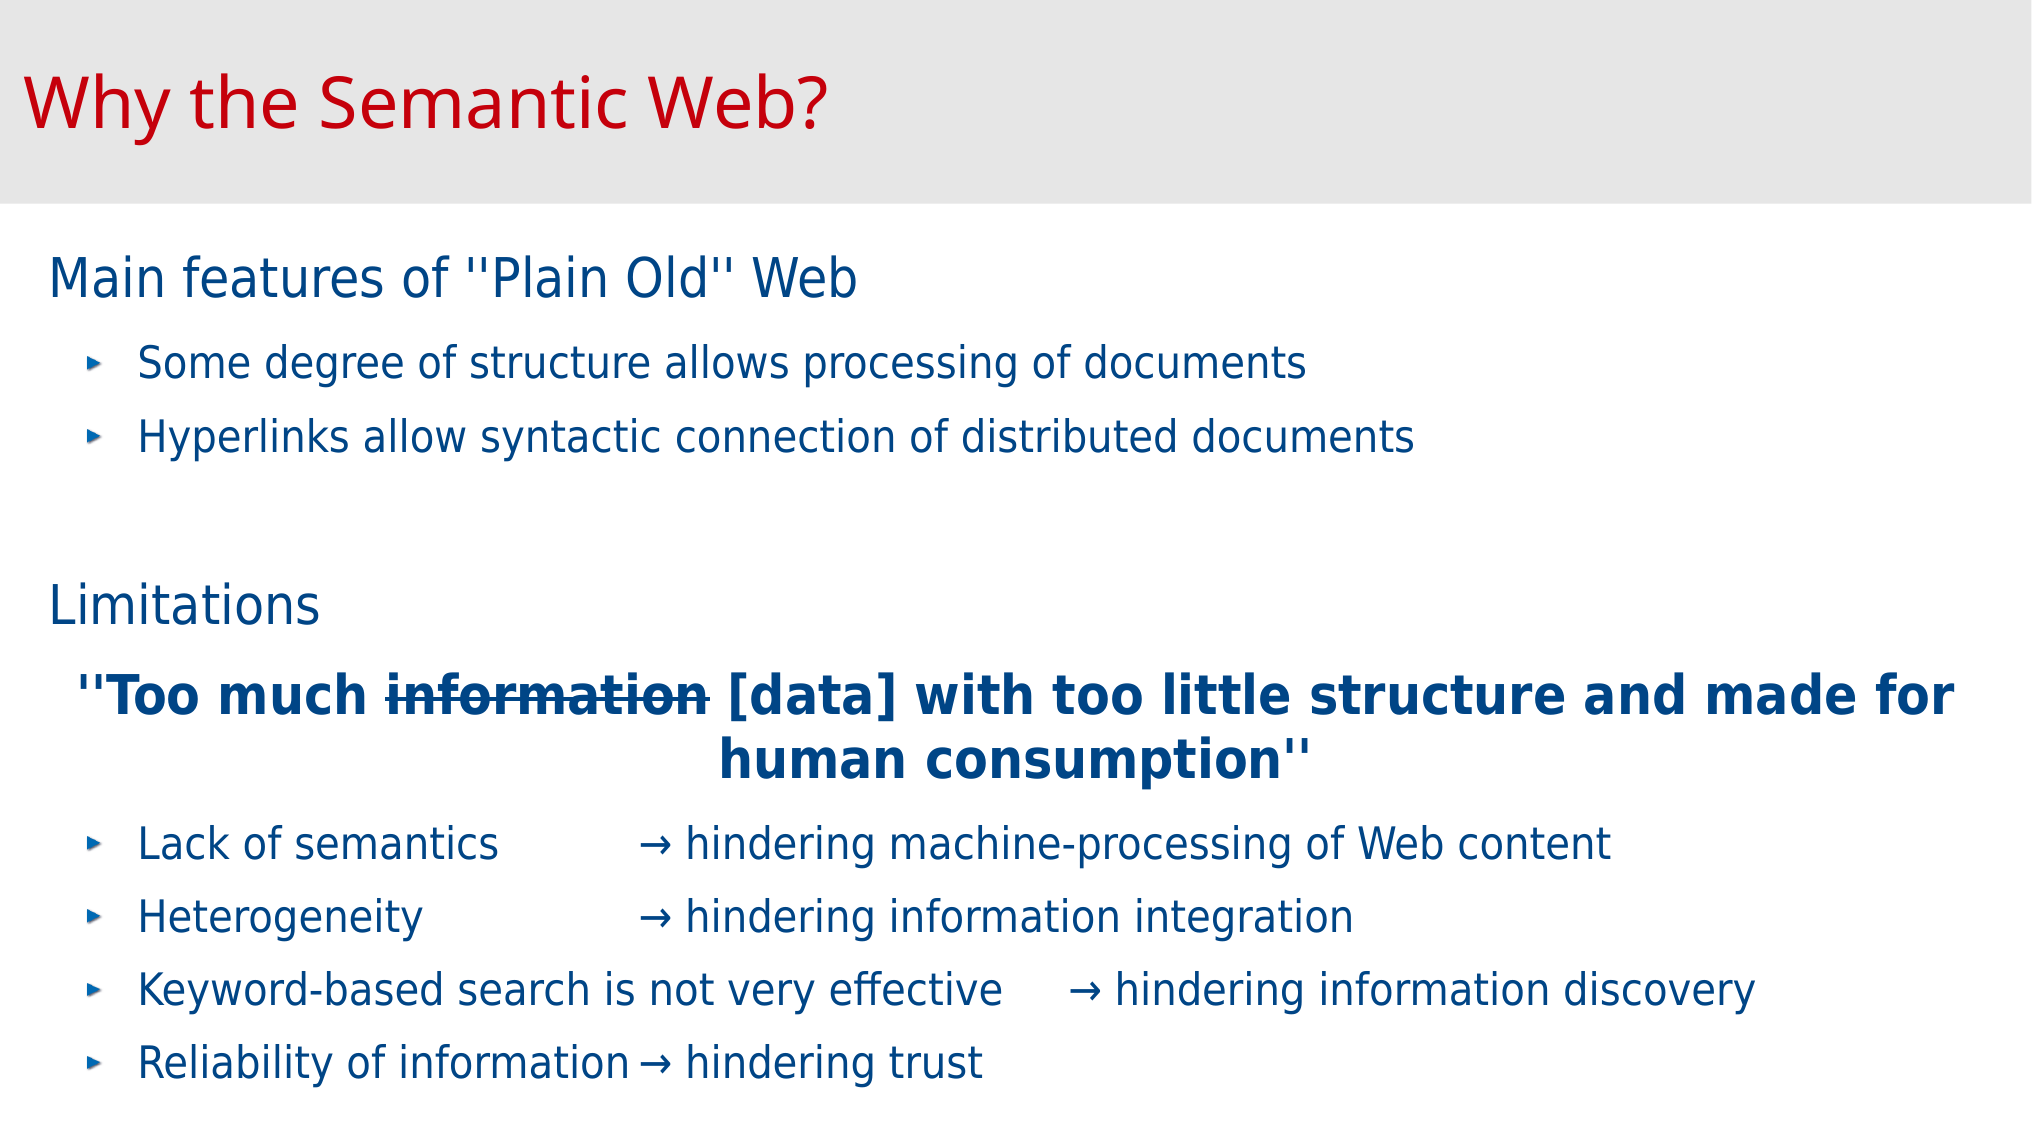

# Why the Semantic Web?
Main features of ''Plain Old'' Web
Some degree of structure allows processing of documents
Hyperlinks allow syntactic connection of distributed documents
Limitations
''Too much information [data] with too little structure and made for human consumption''
Lack of semantics 								→ hindering machine-processing of Web content
Heterogeneity 					 				→ hindering information integration
Keyword-based search is not very effective 	→ hindering information discovery
Reliability of information							→ hindering trust